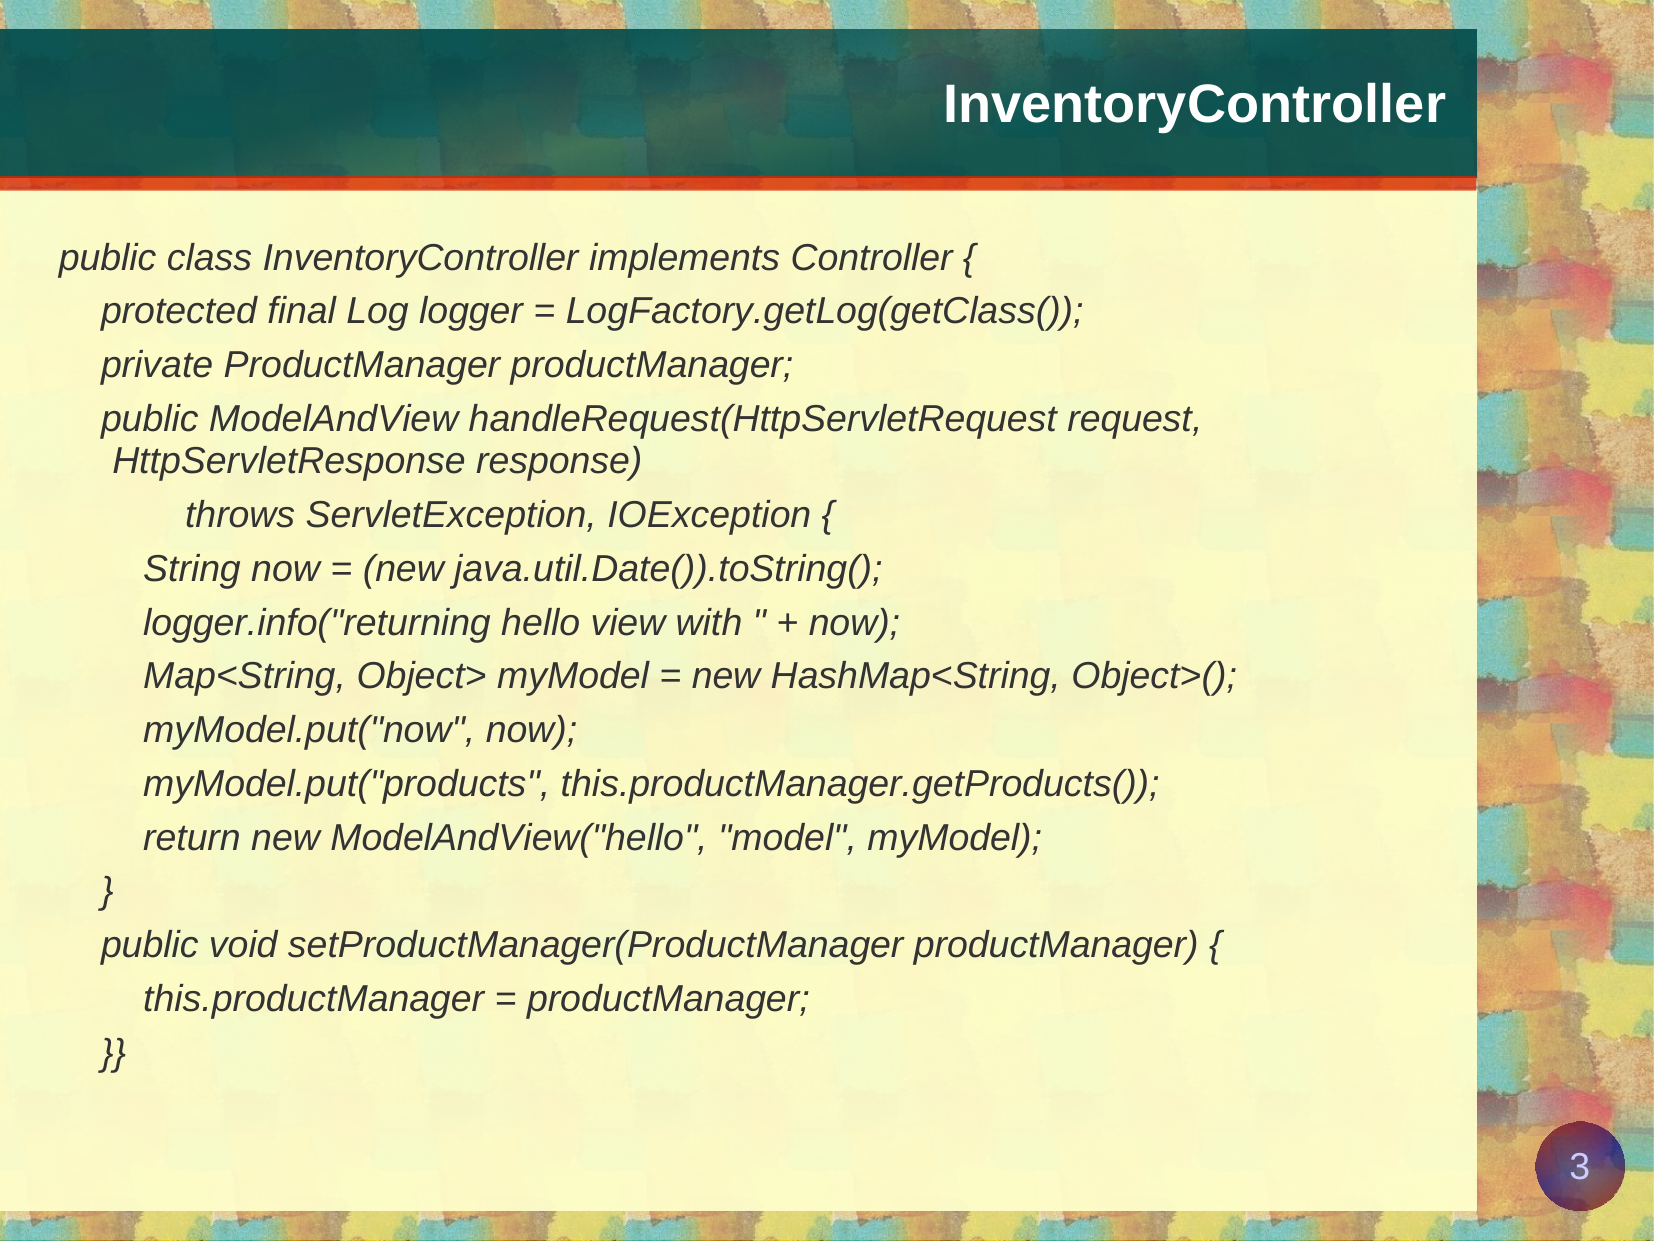

# InventoryController
public class InventoryController implements Controller {
 protected final Log logger = LogFactory.getLog(getClass());
 private ProductManager productManager;
 public ModelAndView handleRequest(HttpServletRequest request, HttpServletResponse response)
 throws ServletException, IOException {
 String now = (new java.util.Date()).toString();
 logger.info("returning hello view with " + now);
 Map<String, Object> myModel = new HashMap<String, Object>();
 myModel.put("now", now);
 myModel.put("products", this.productManager.getProducts());
 return new ModelAndView("hello", "model", myModel);
 }
 public void setProductManager(ProductManager productManager) {
 this.productManager = productManager;
 }}